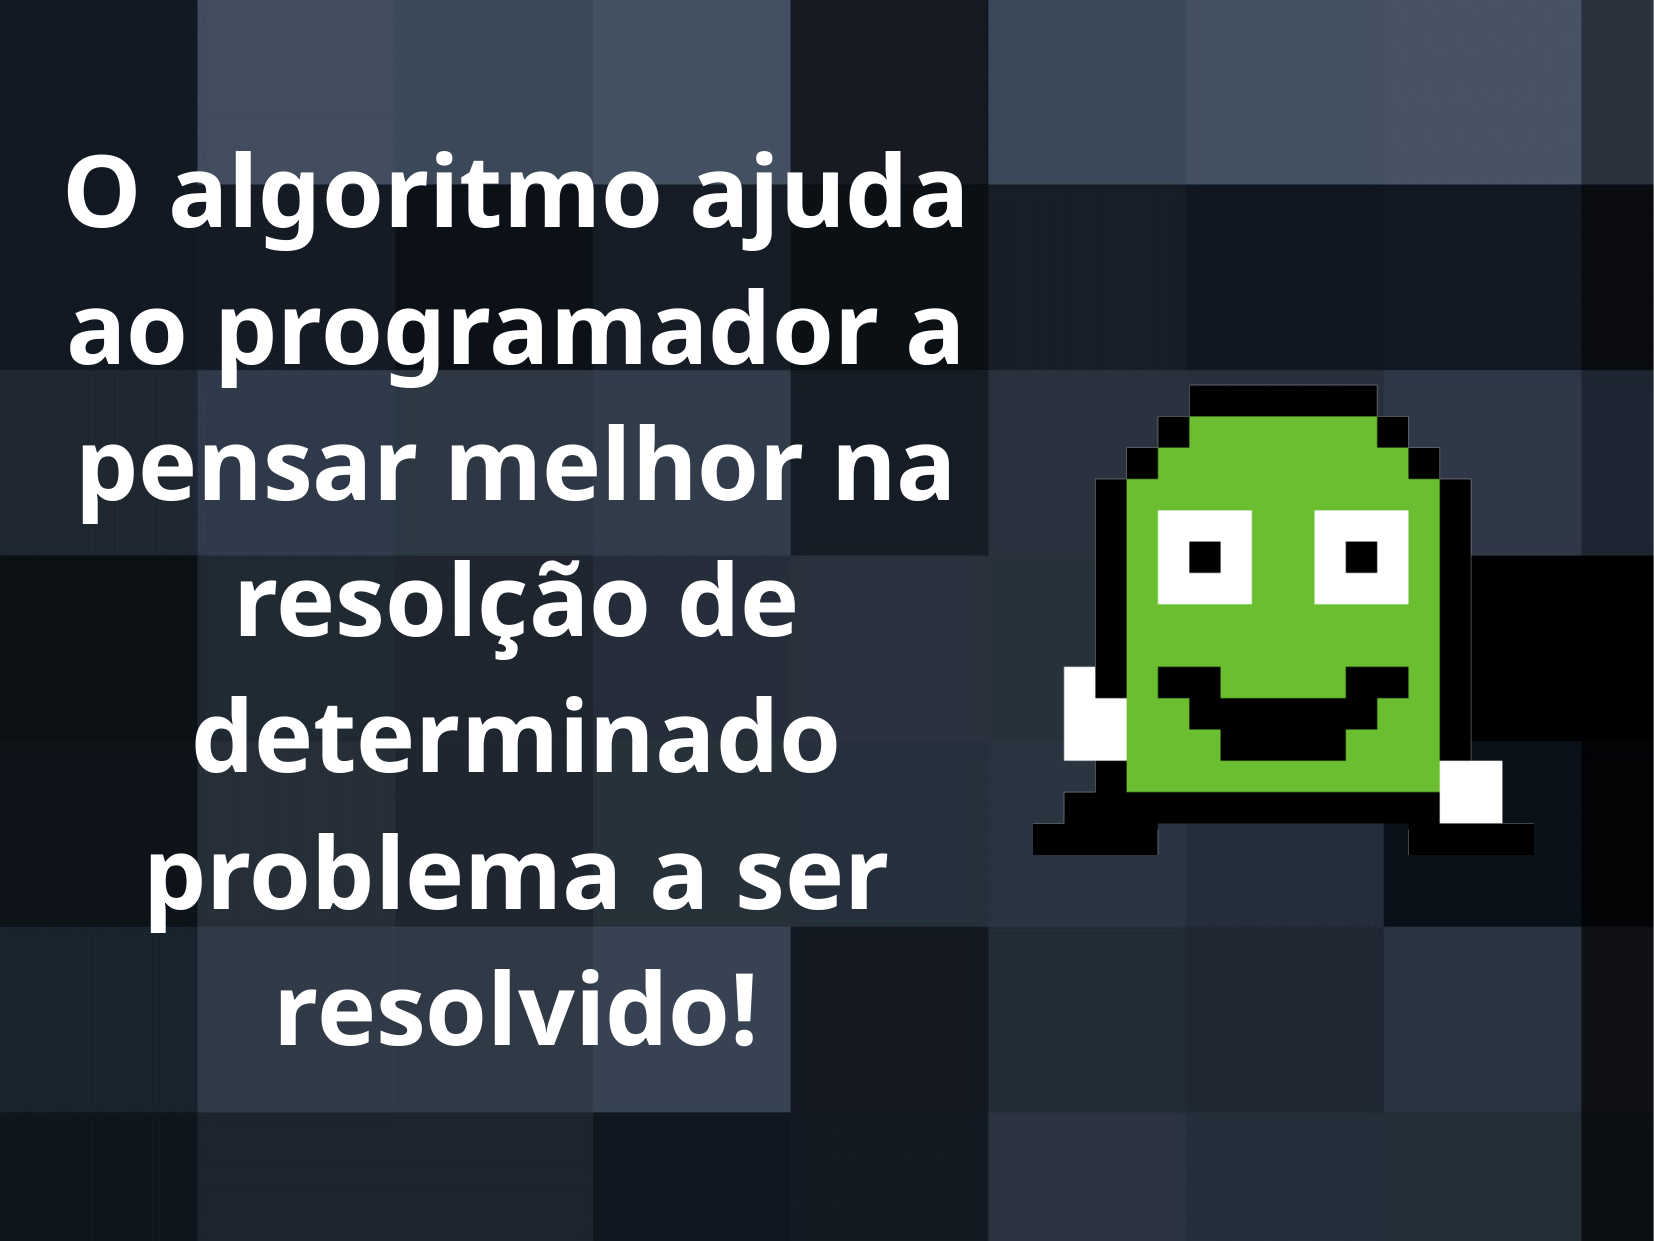

# O algoritmo ajuda ao programador a pensar melhor na resolção de determinado problema a ser resolvido!